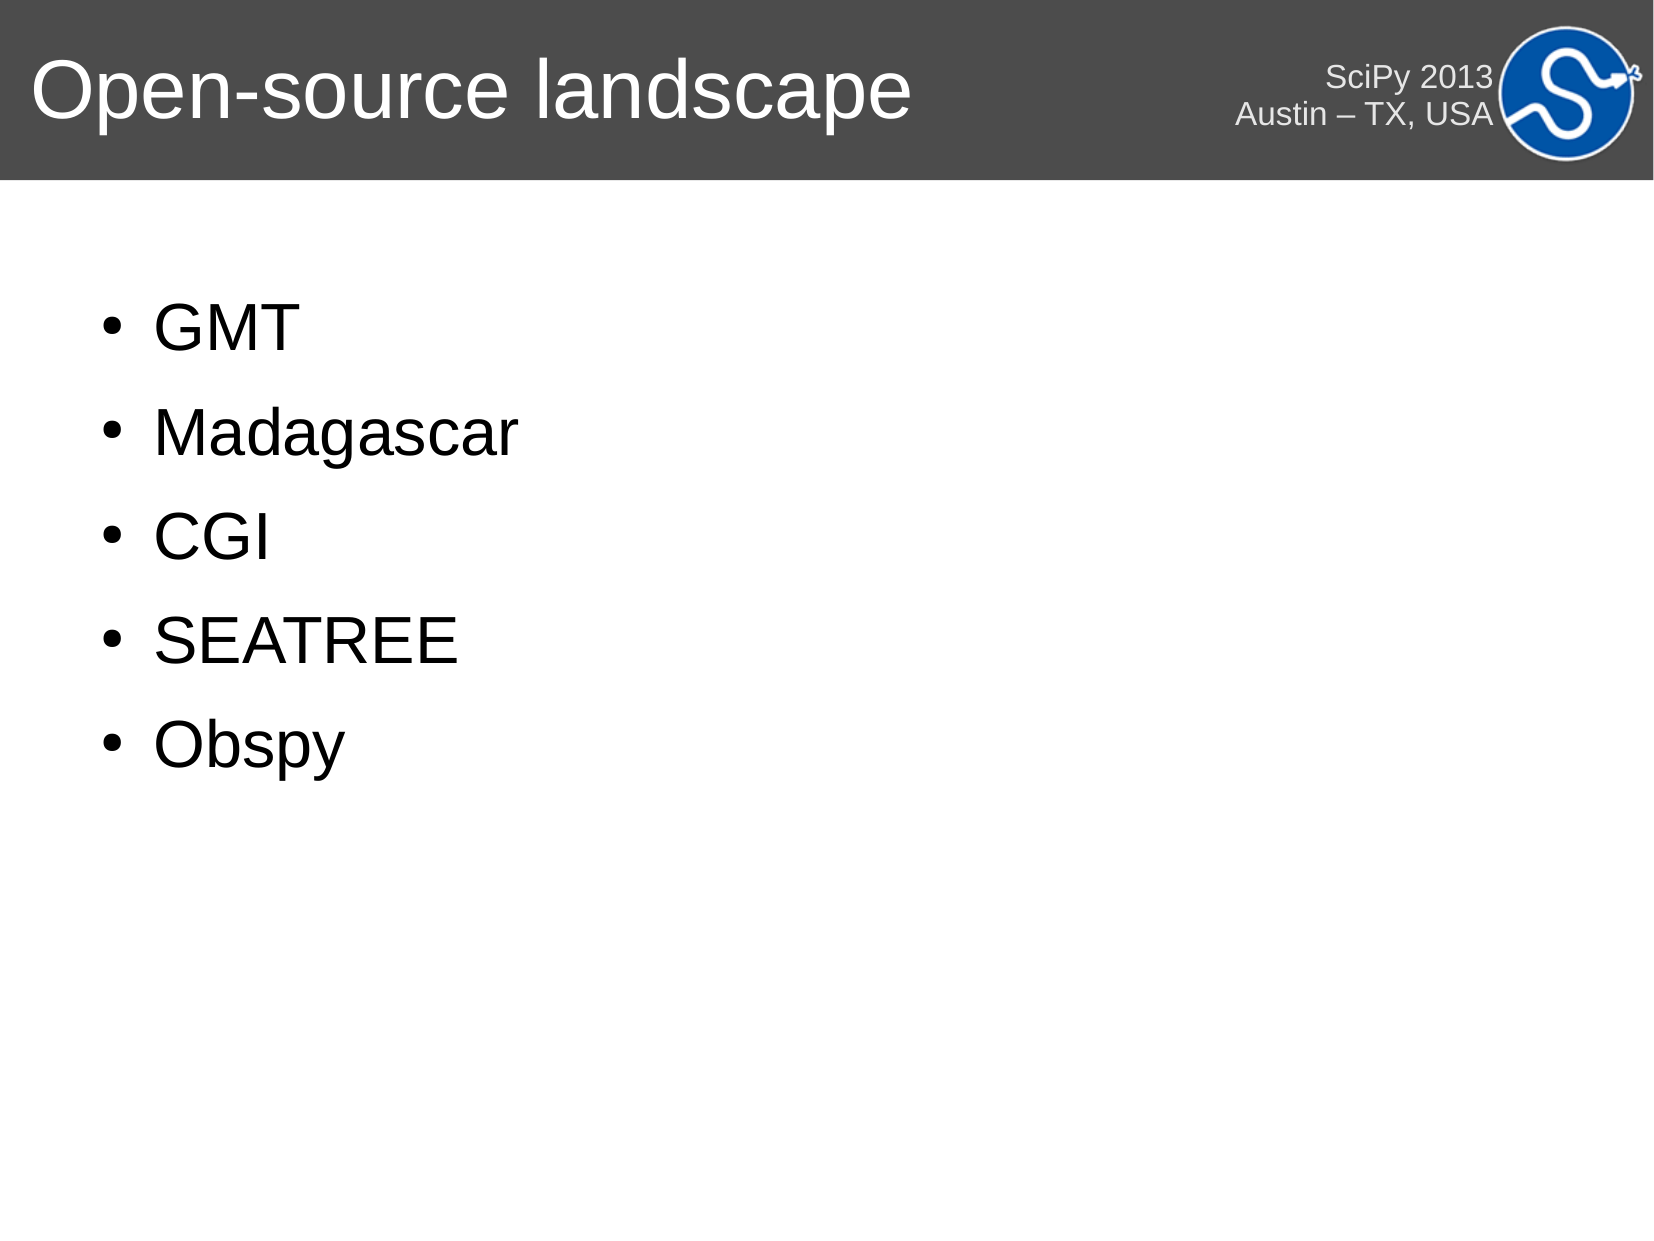

# Open-source landscape
GMT
Madagascar
CGI
SEATREE
Obspy